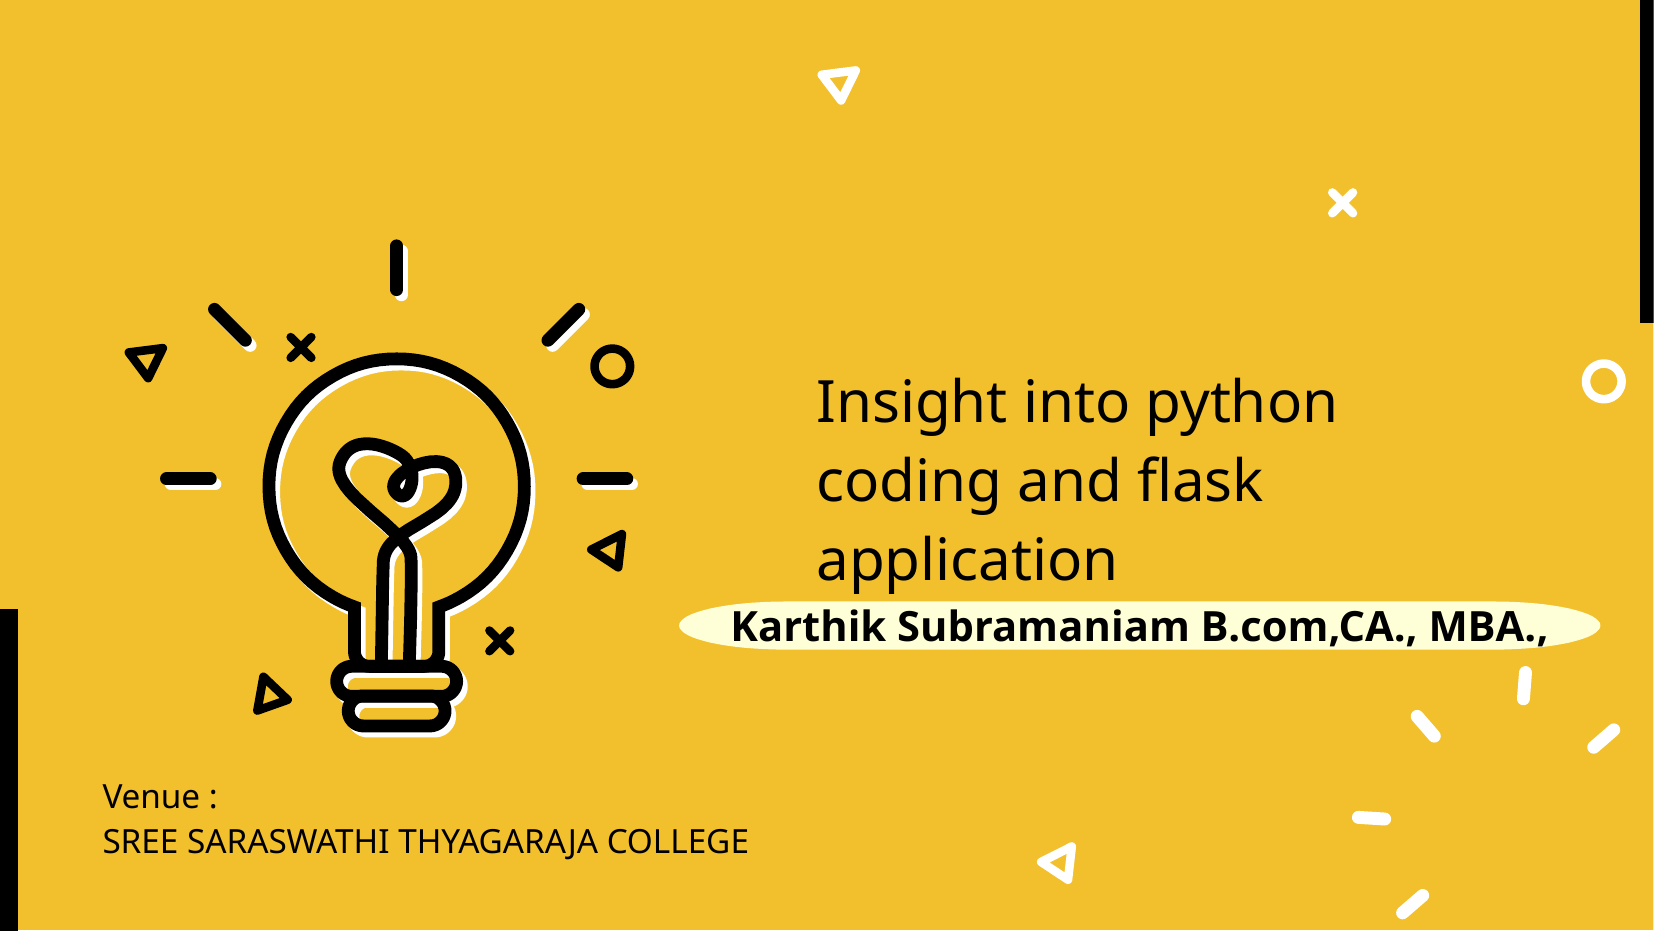

# Insight into python coding and flask application
Karthik Subramaniam B.com,CA., MBA.,
Venue :
SREE SARASWATHI THYAGARAJA COLLEGE